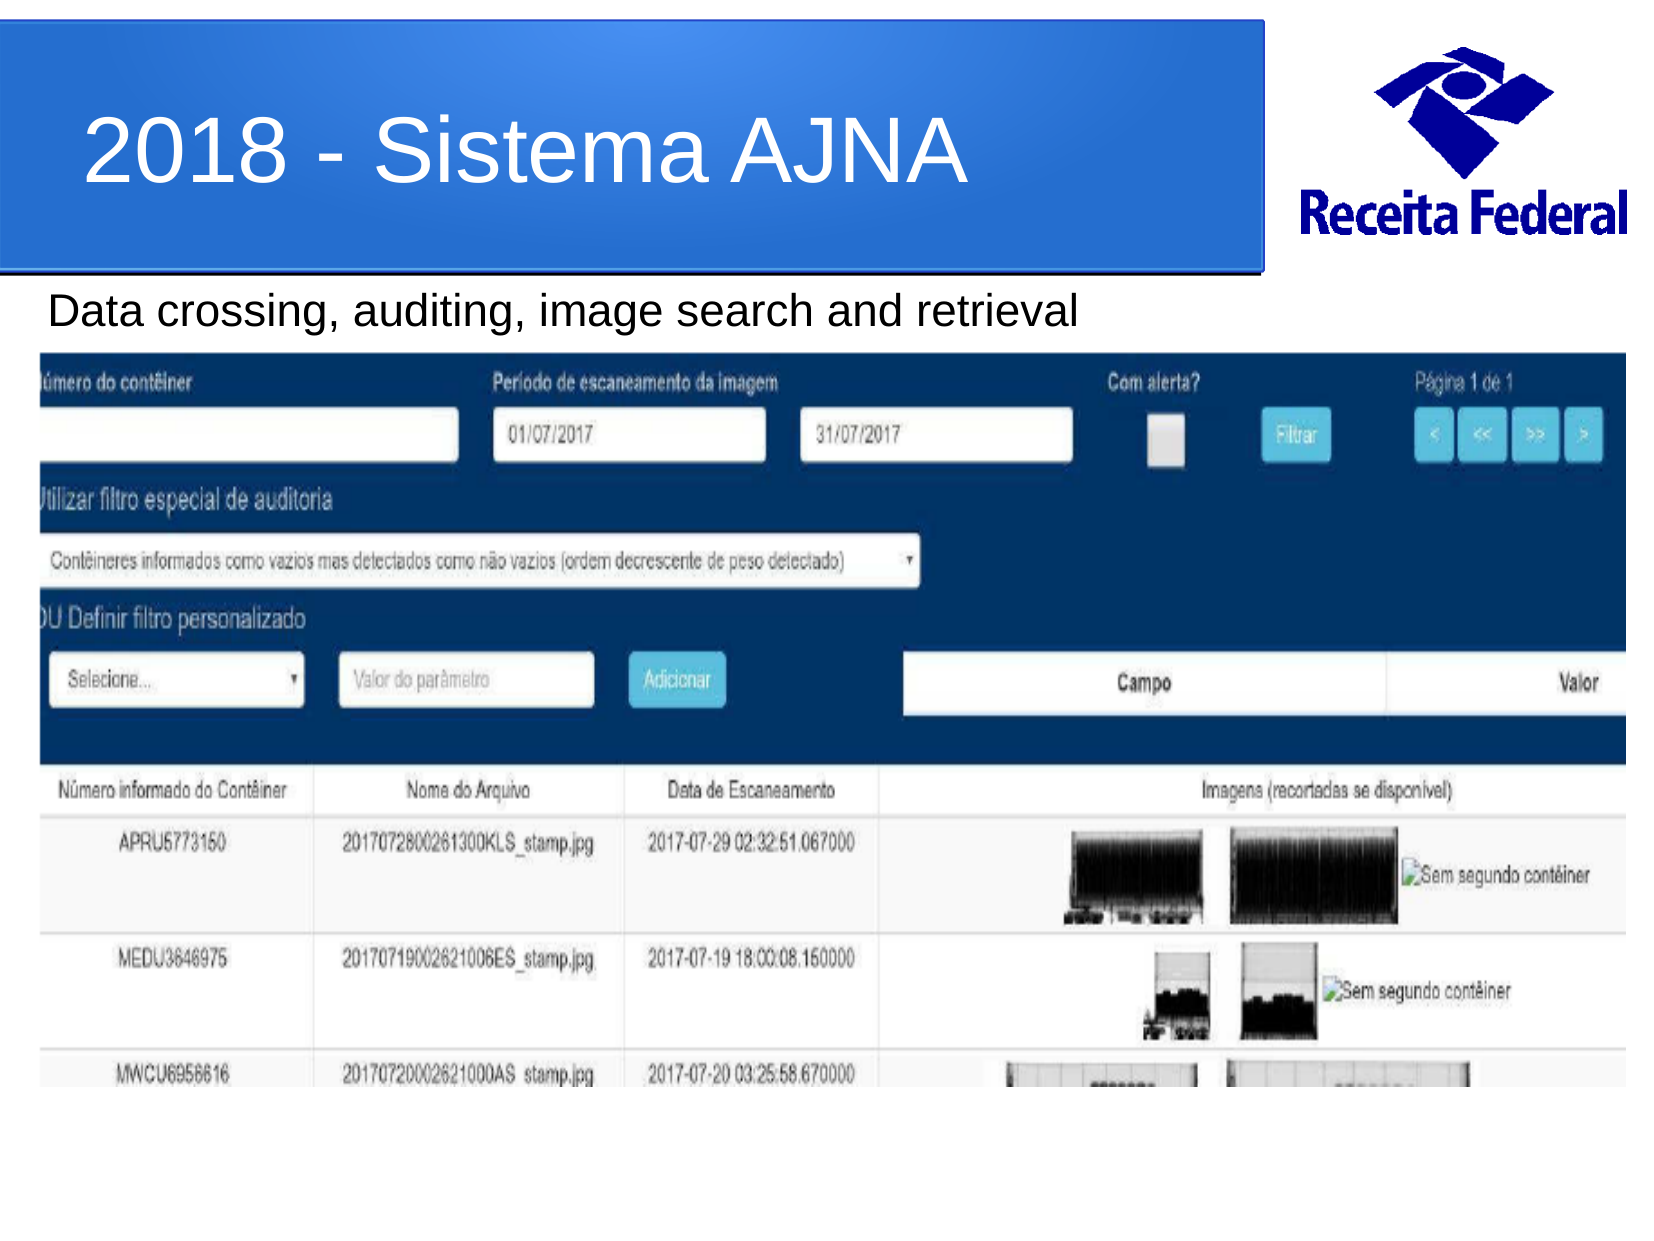

# 2018 - Sistema AJNA
Data crossing, auditing, image search and retrieval